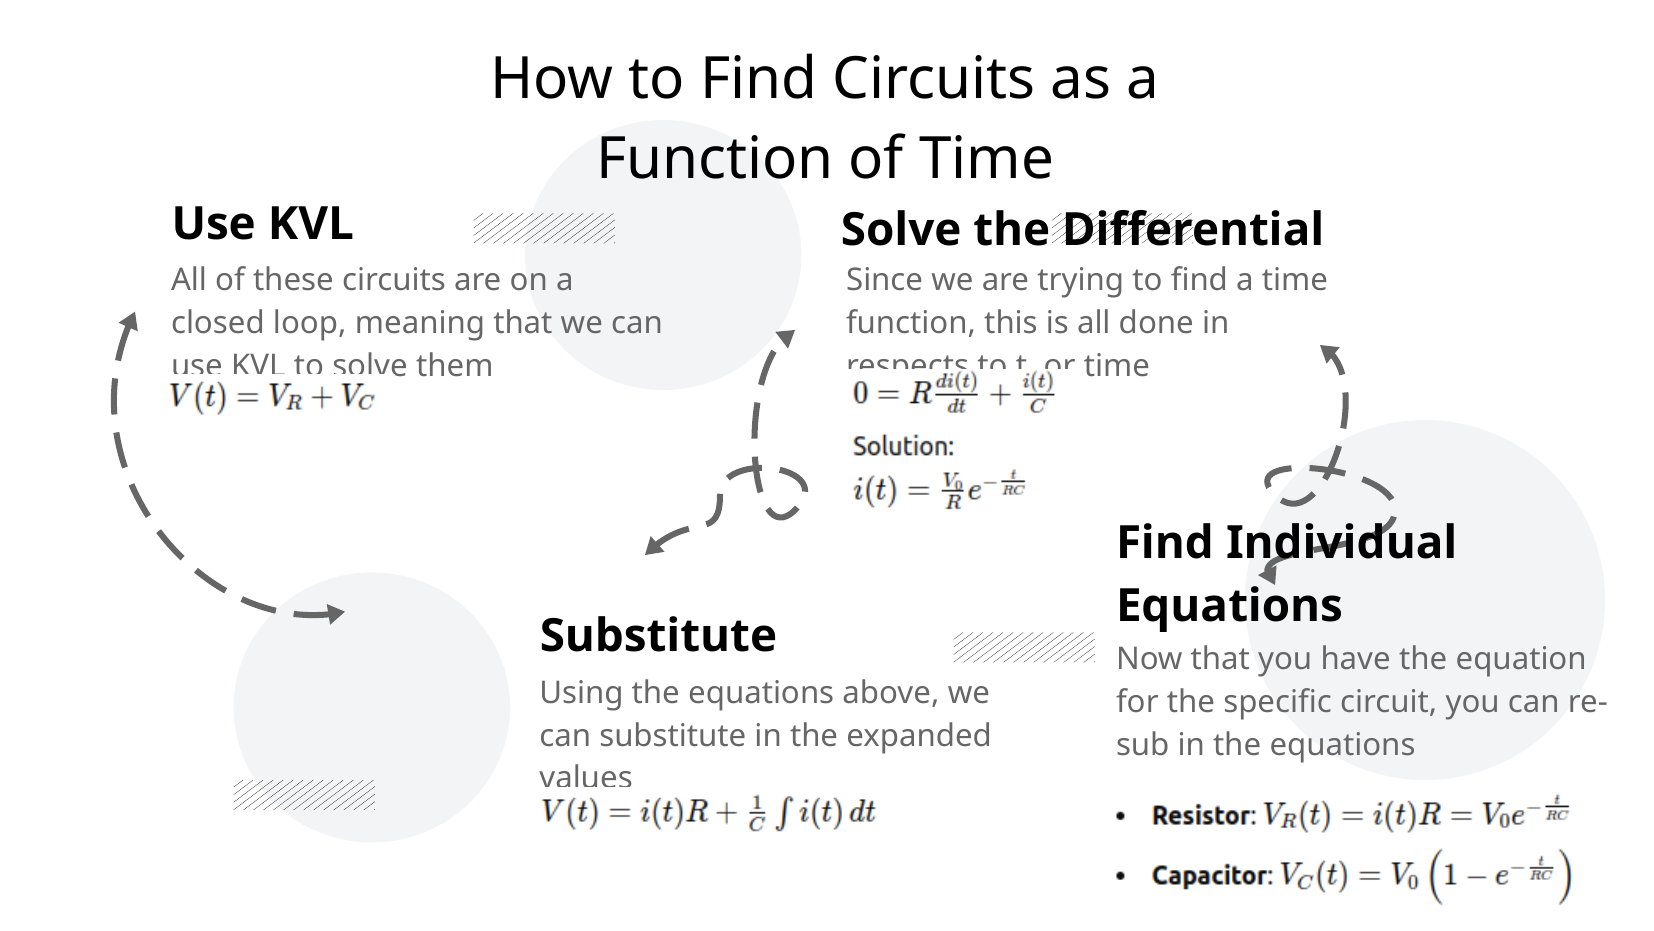

How to Find Circuits as a Function of Time
Use KVL
Solve the Differential
All of these circuits are on a closed loop, meaning that we can use KVL to solve them
Since we are trying to find a time function, this is all done in respects to t, or time
Find Individual Equations
Substitute
Now that you have the equation for the specific circuit, you can re-sub in the equations
Using the equations above, we can substitute in the expanded values